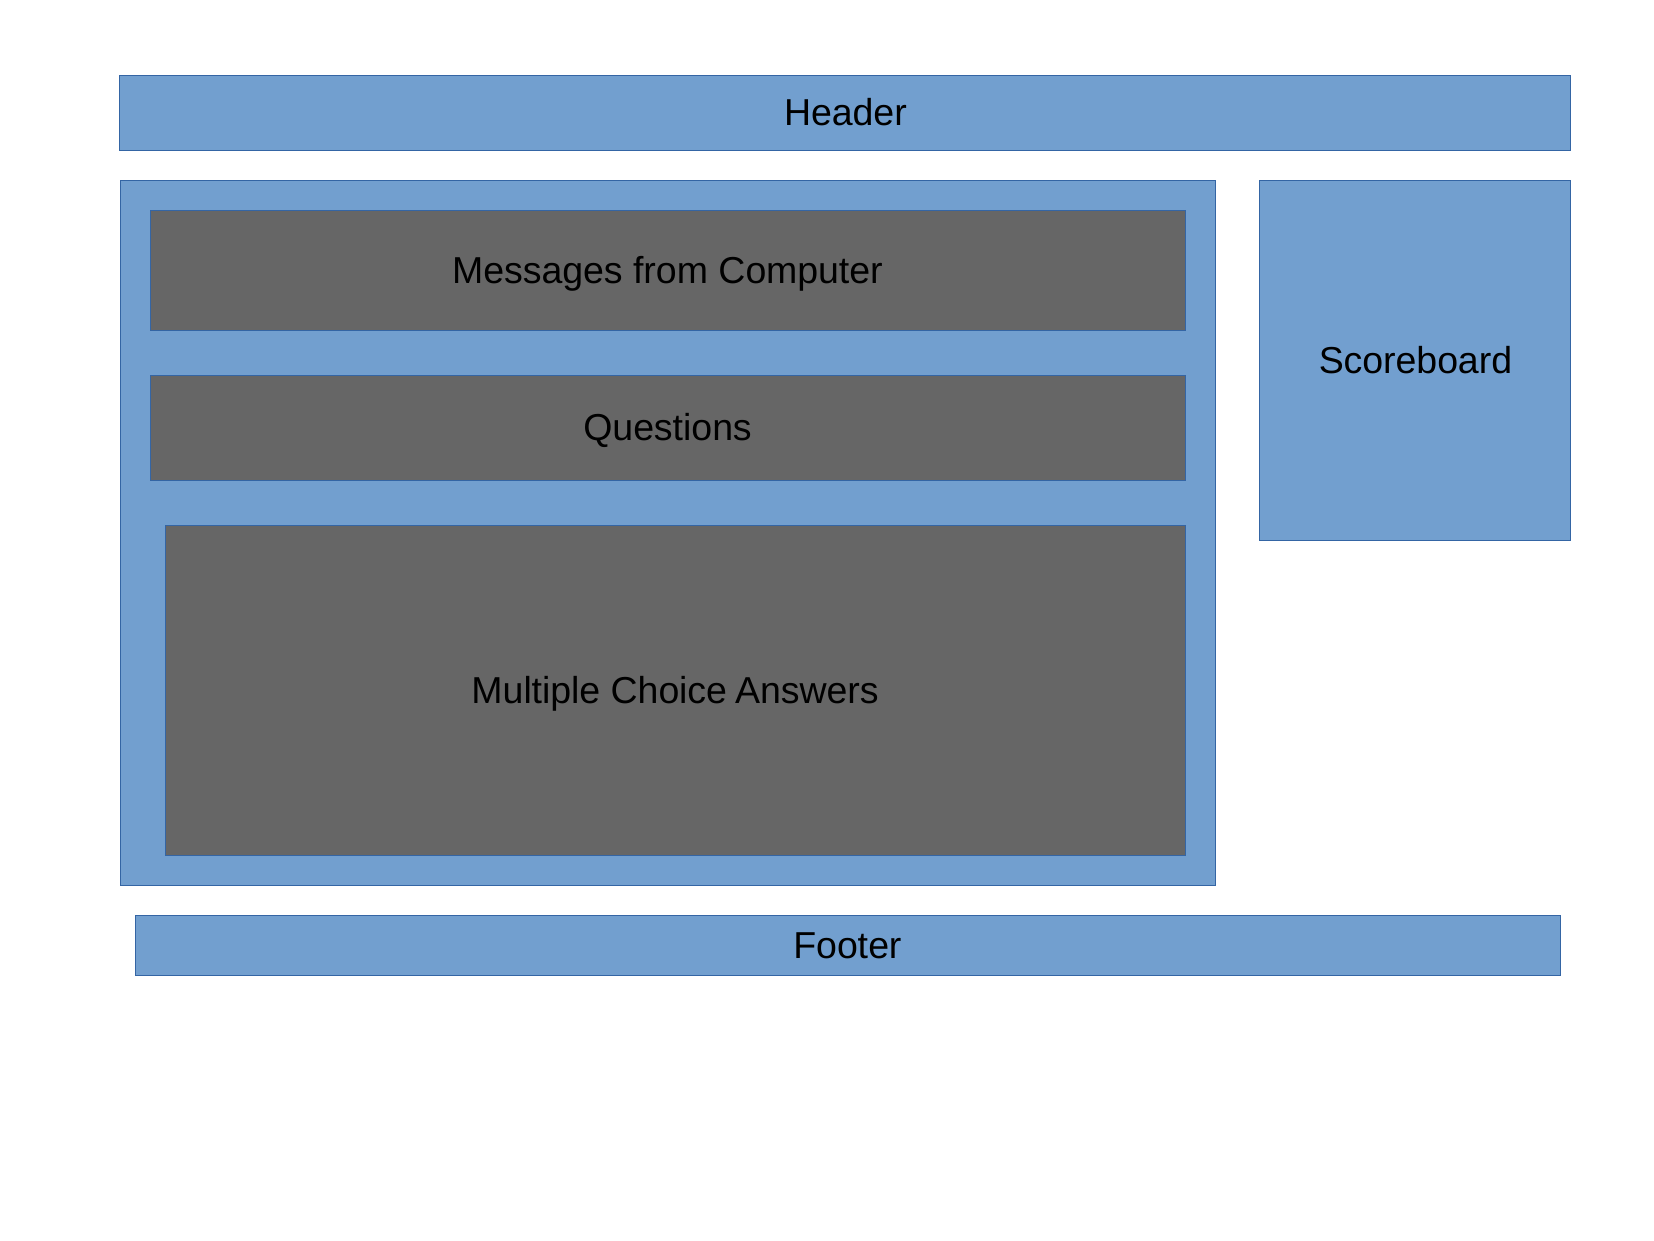

#
Header
Scoreboard
Messages from Computer
Questions
Multiple Choice Answers
Footer